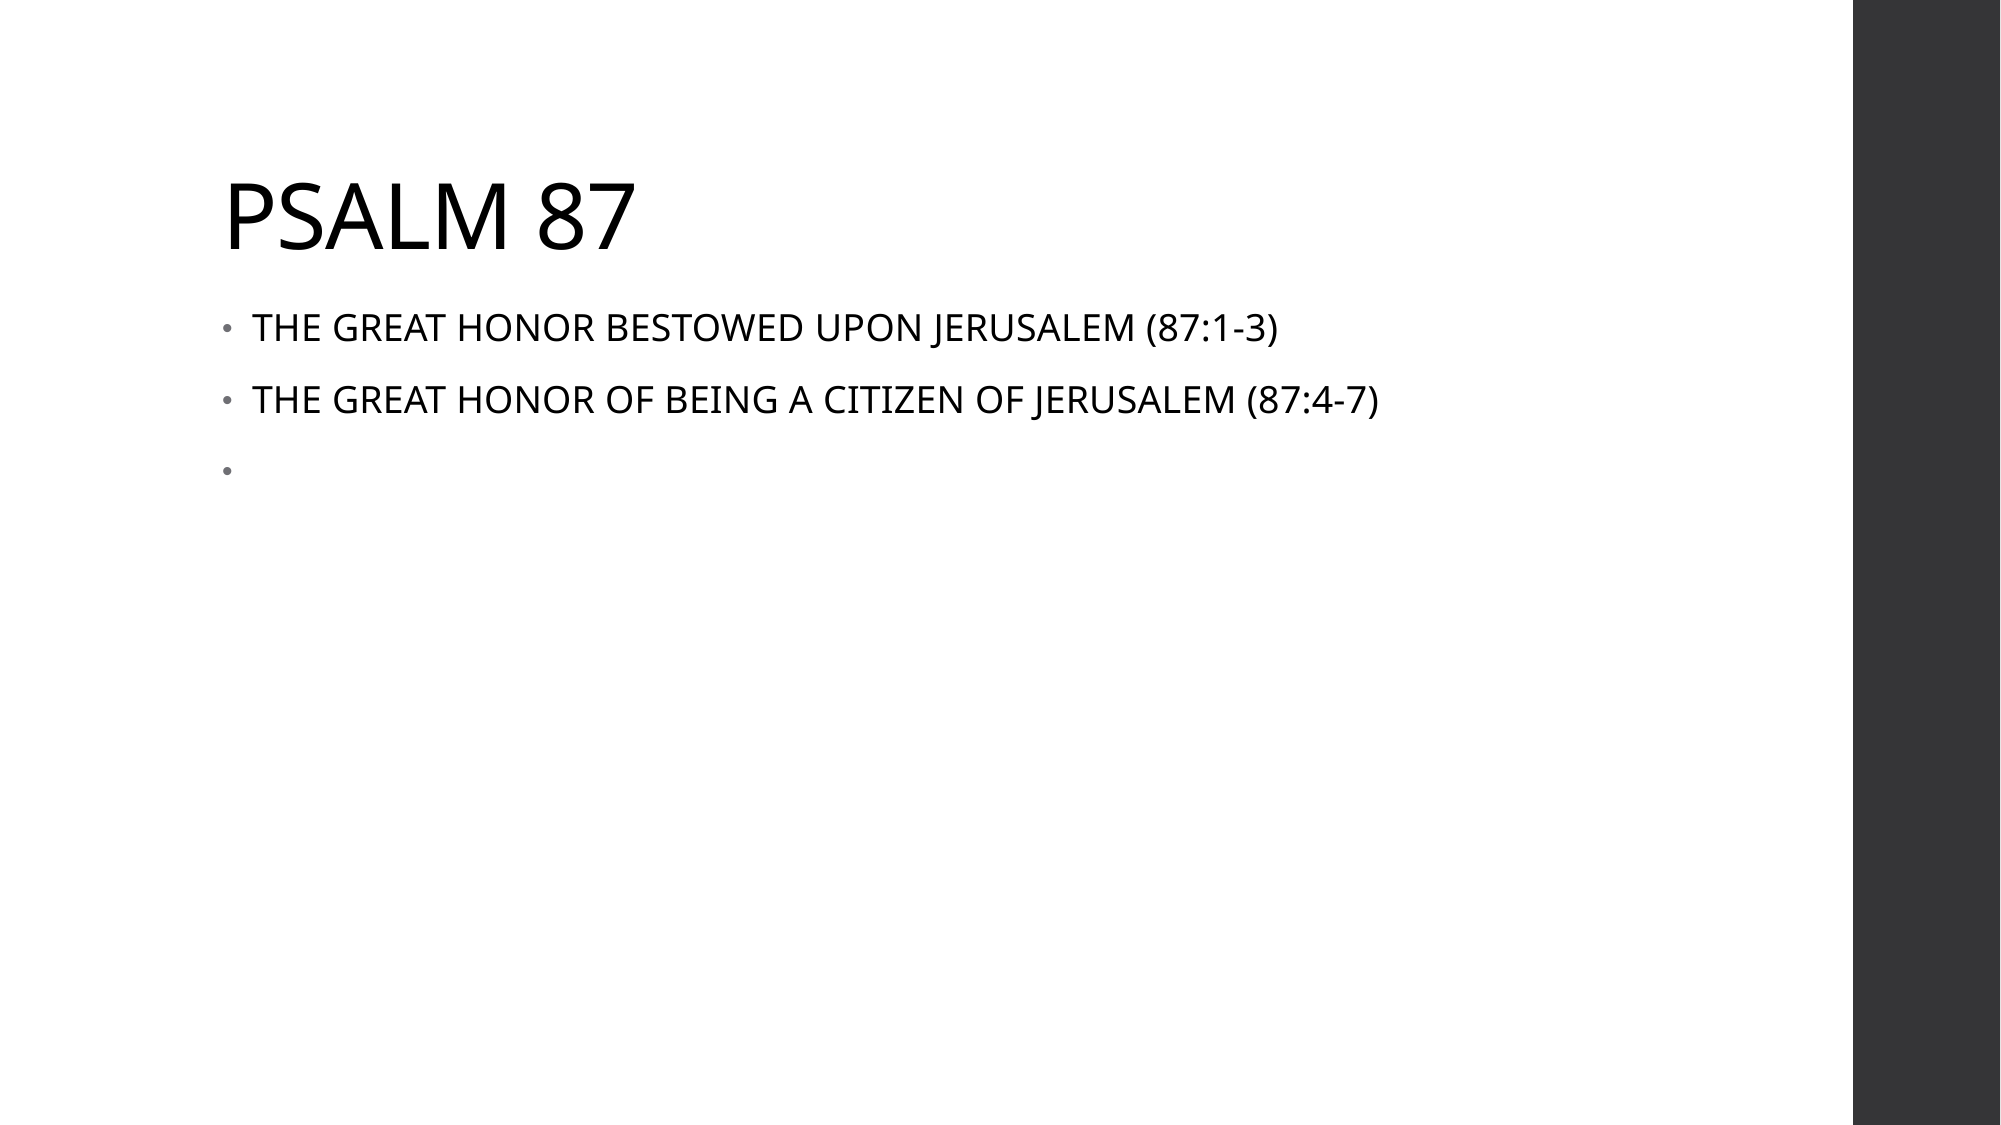

# PSALM 87
THE GREAT HONOR BESTOWED UPON JERUSALEM (87:1-3)
THE GREAT HONOR OF BEING A CITIZEN OF JERUSALEM (87:4-7)